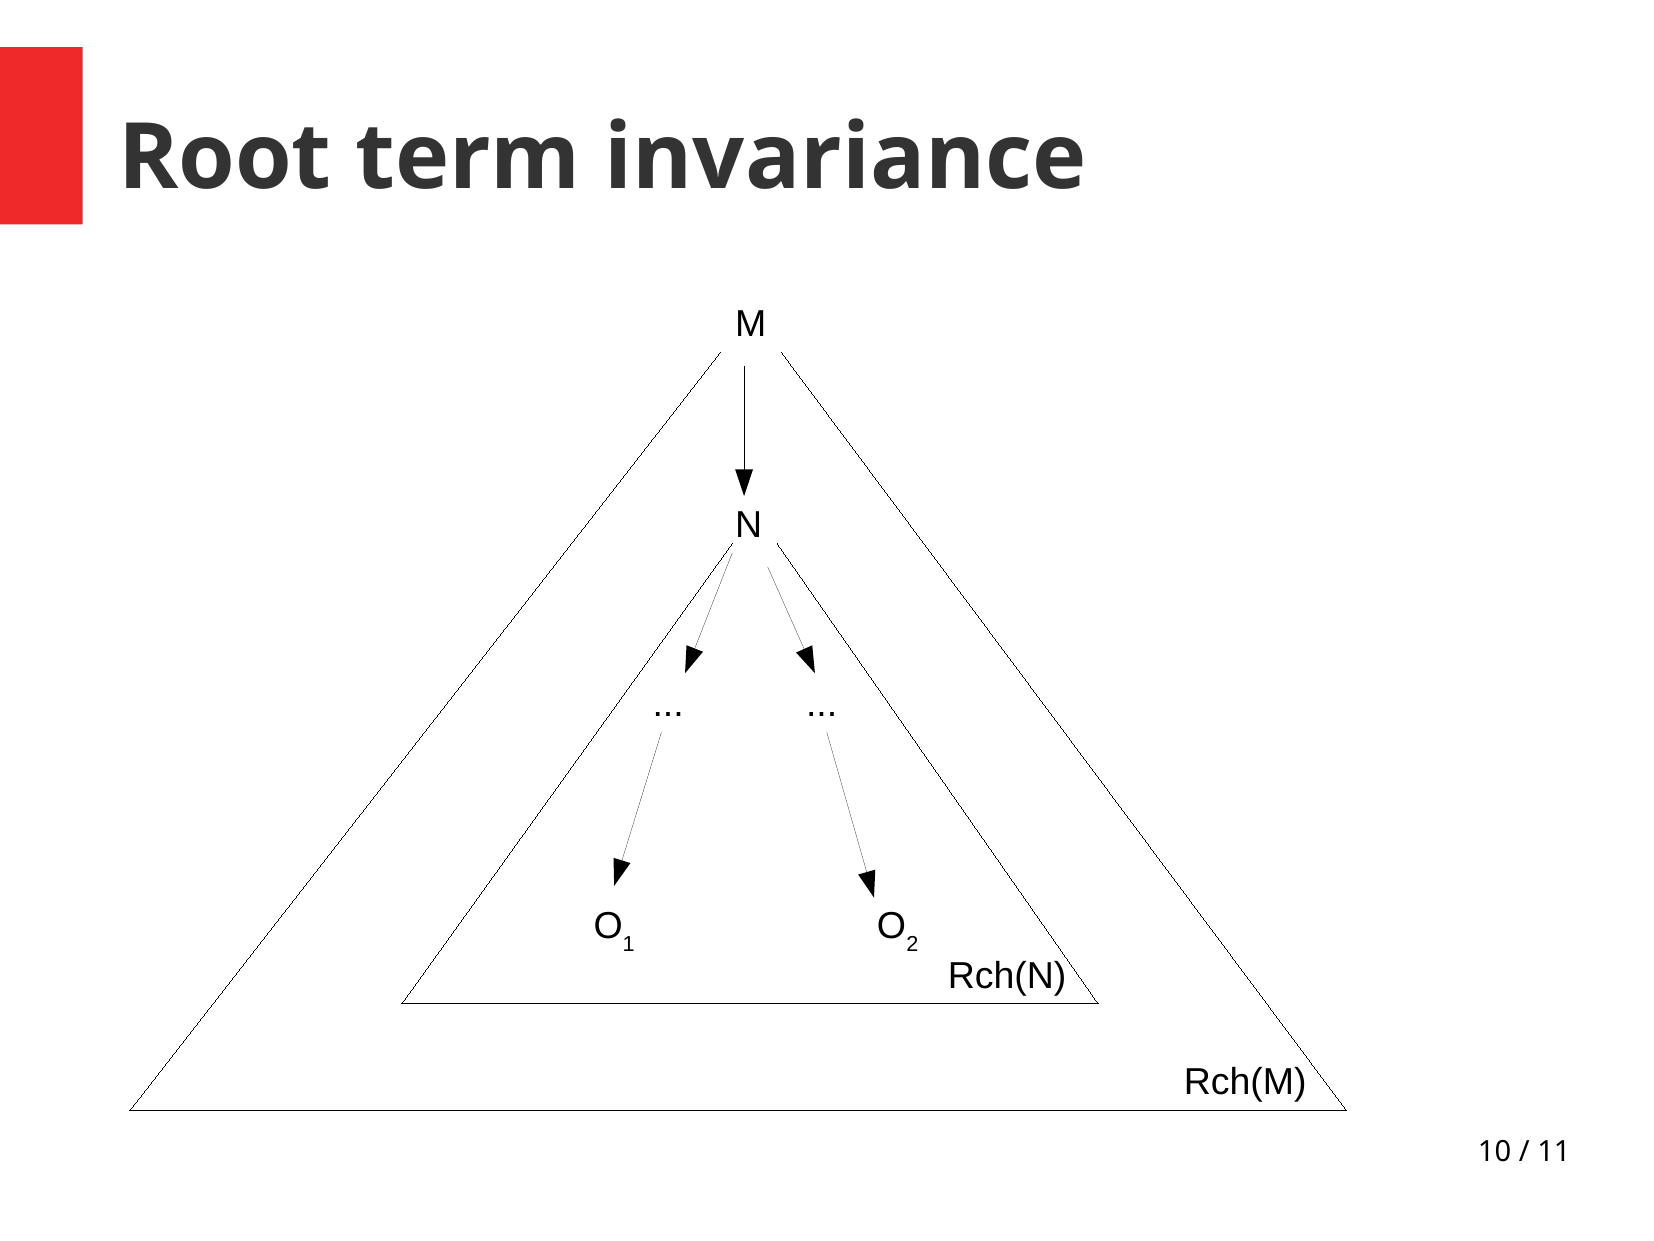

# Root term invariance
M
N
...
...
O1
O2
Rch(N)
Rch(M)
10